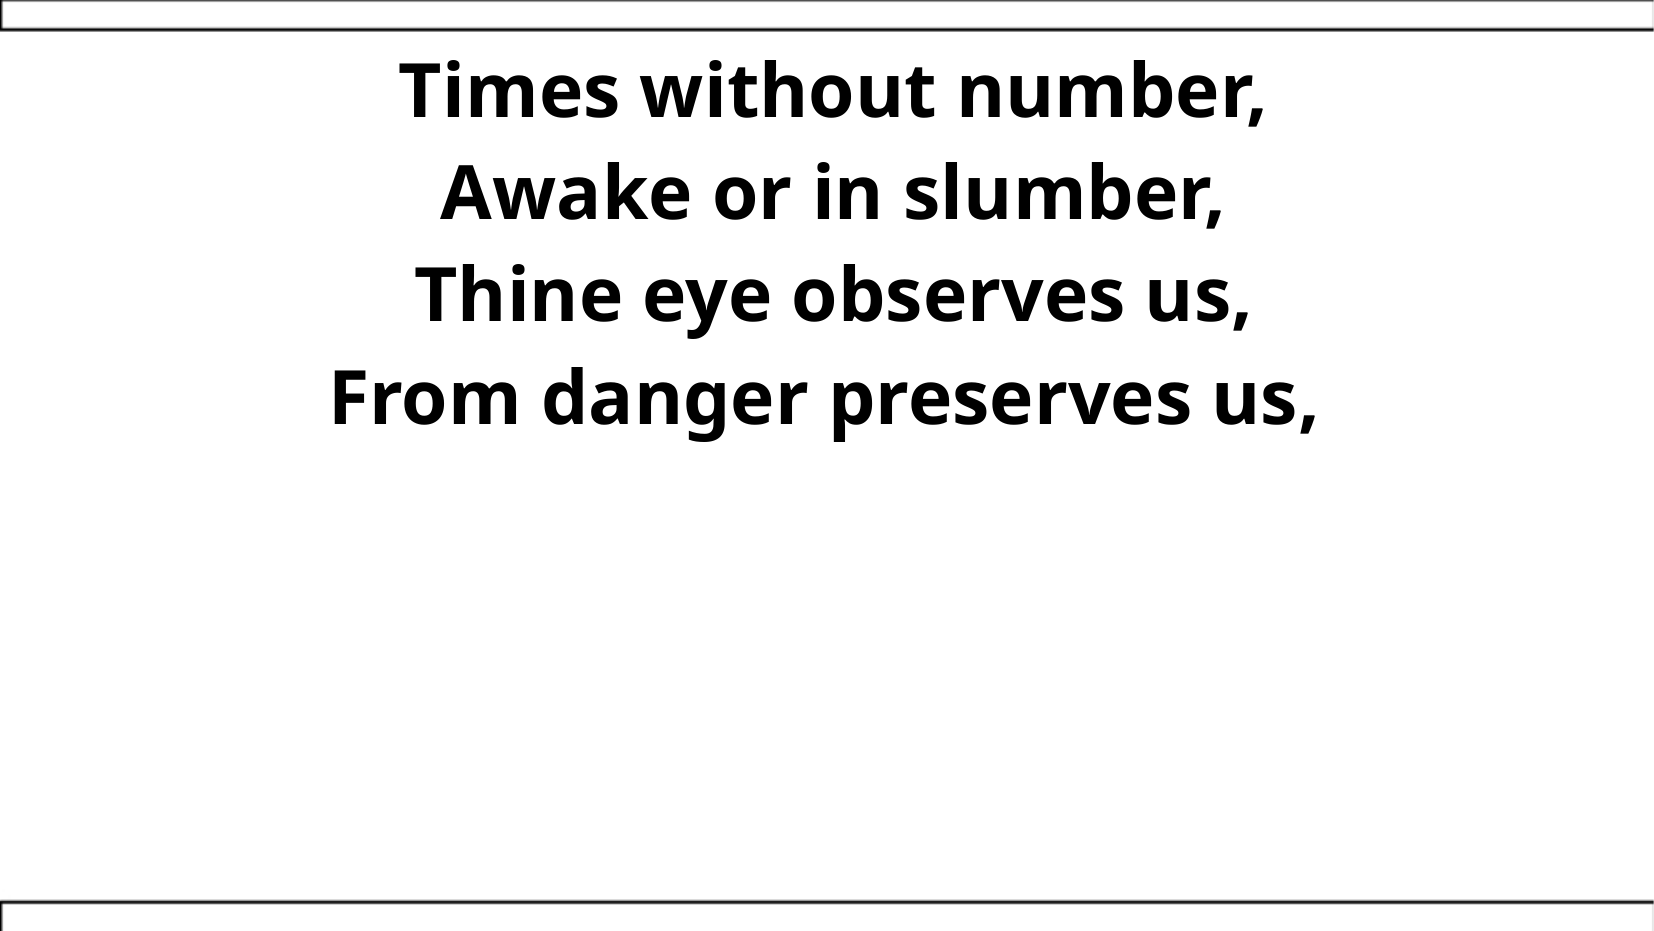

Times without number,
Awake or in slumber,
Thine eye observes us,
From danger preserves us,